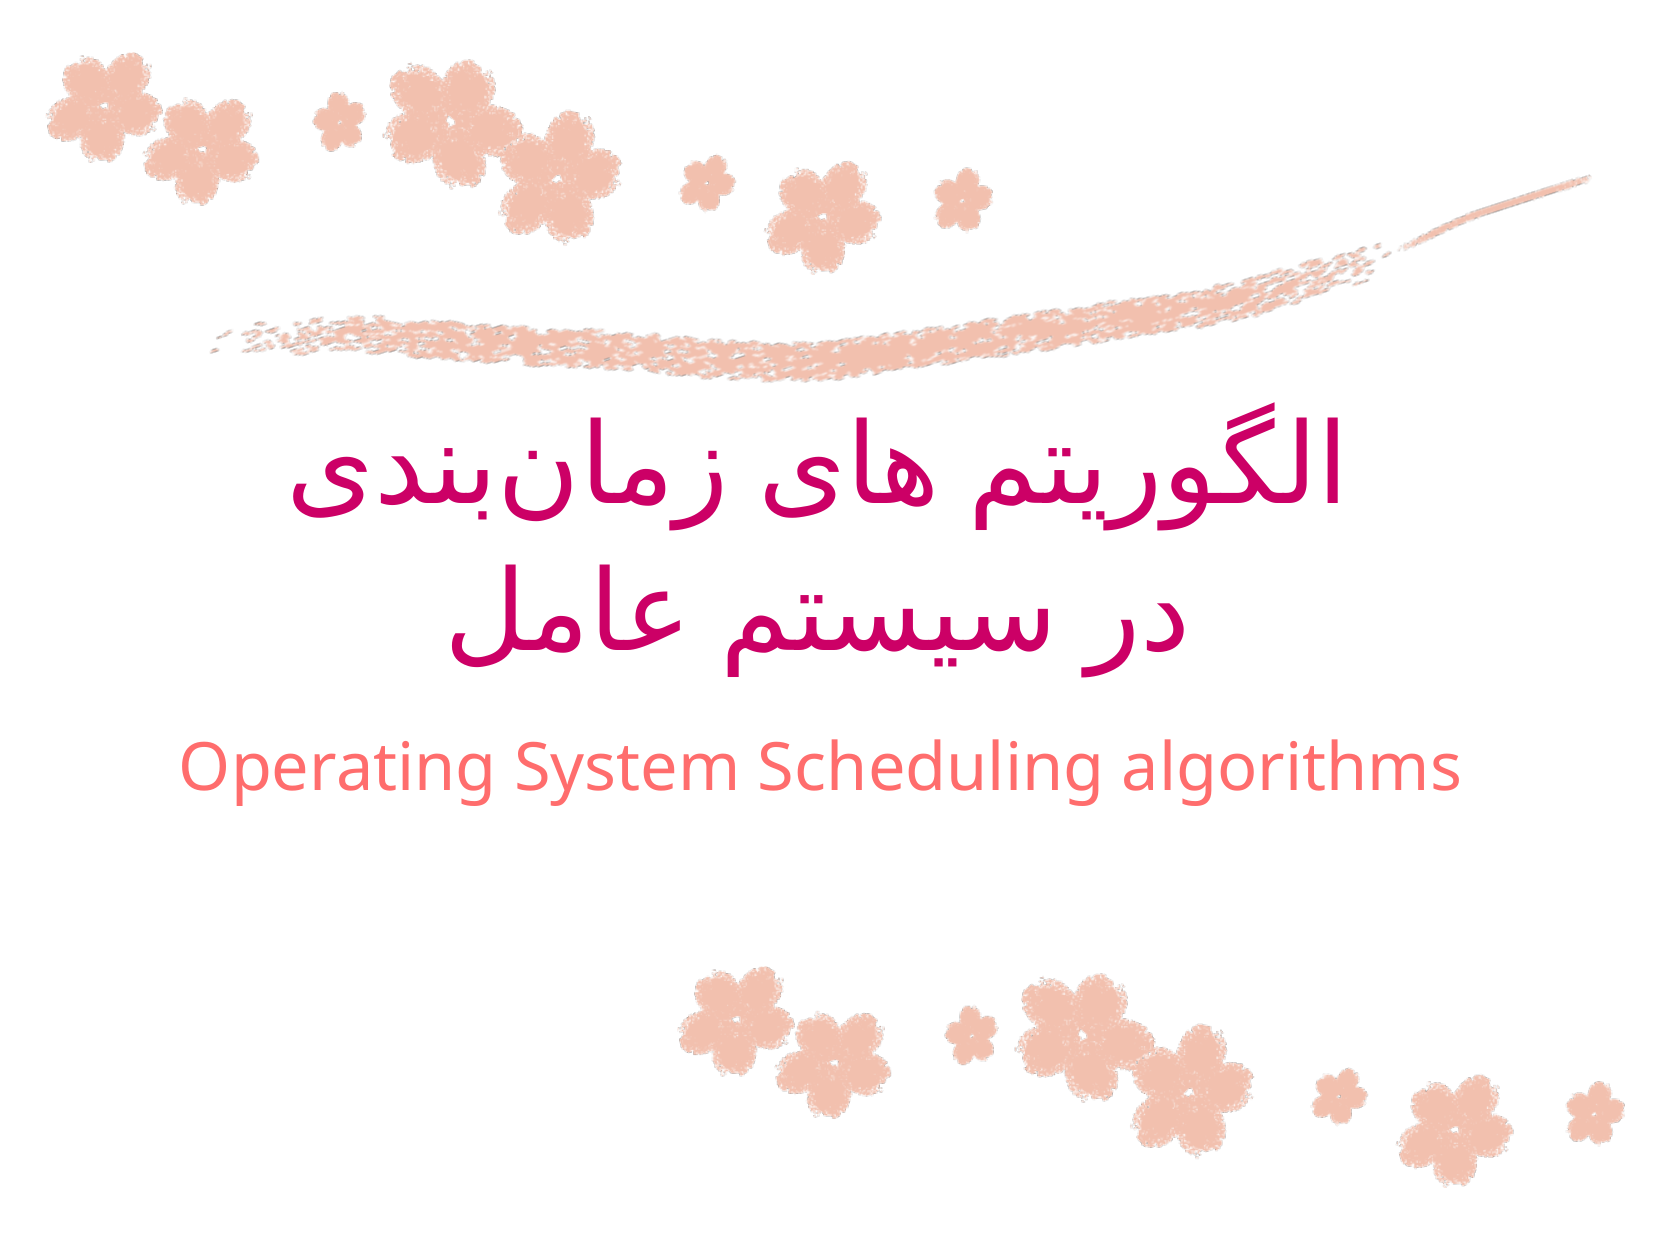

# الگوریتم های زمان‌بندی در سیستم عامل
Operating System Scheduling algorithms